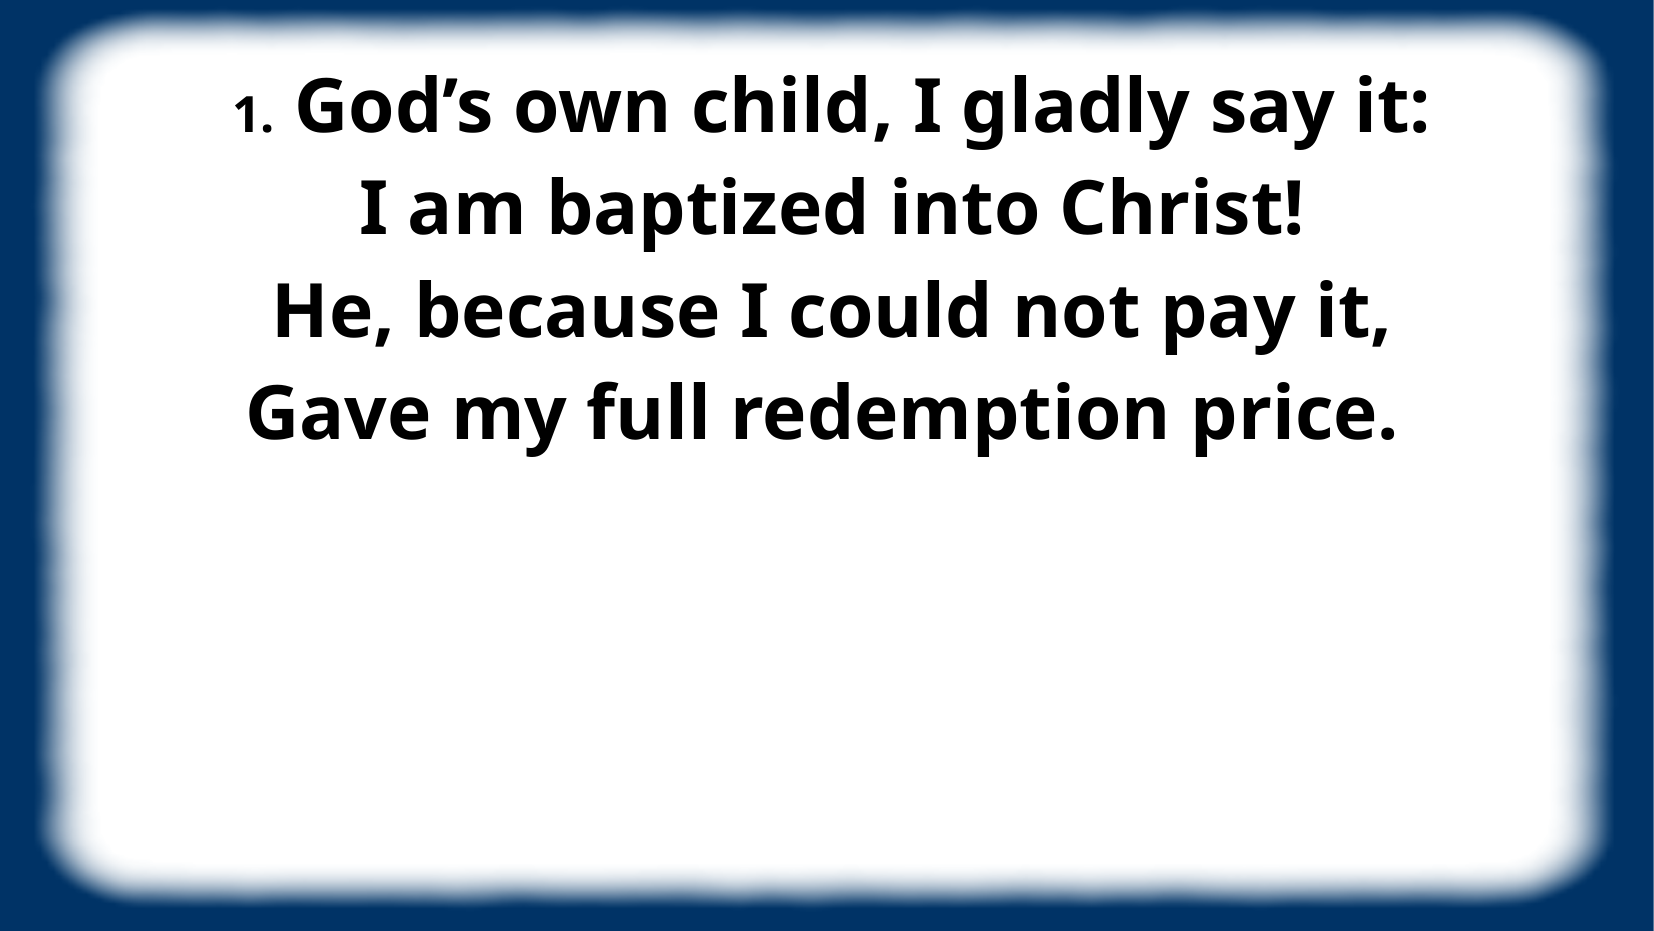

1. God’s own child, I gladly say it:
I am baptized into Christ!
He, because I could not pay it,
Gave my full redemption price.